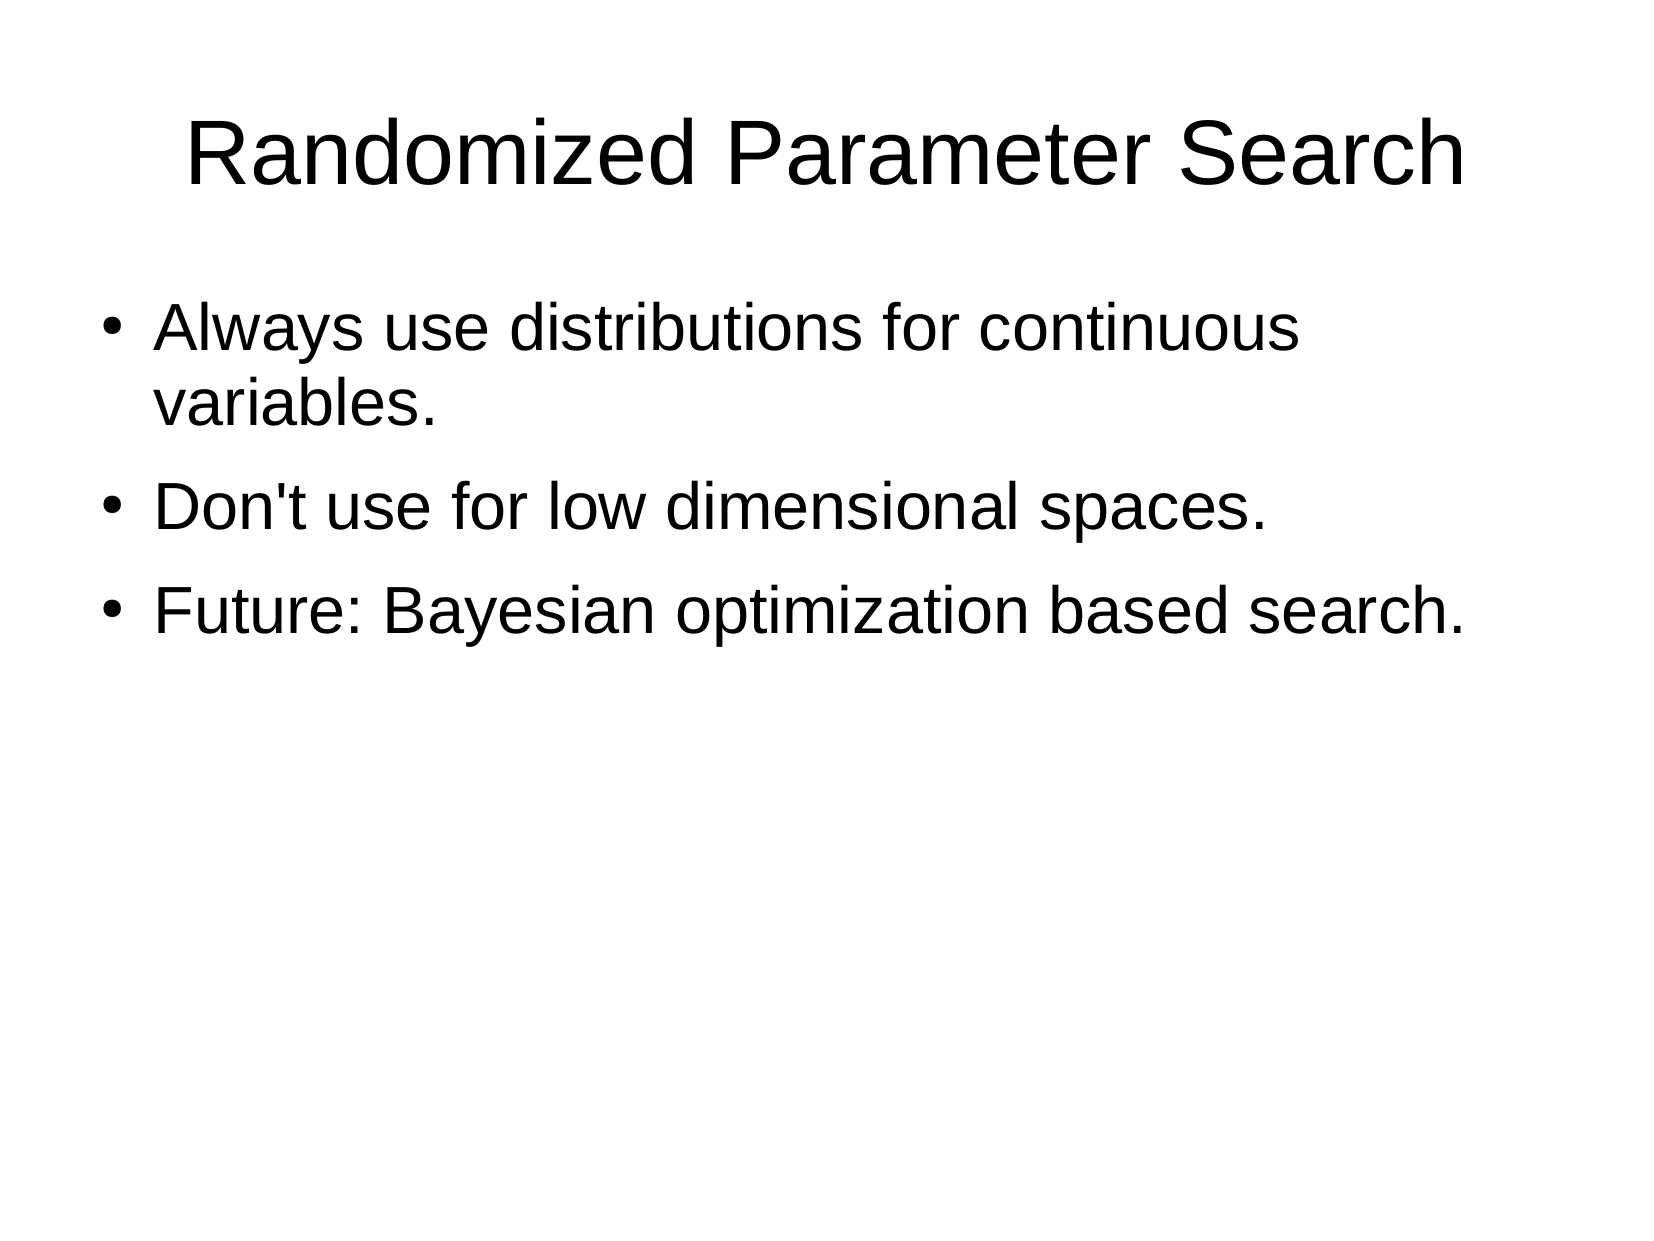

# Randomized Parameter Search
Always use distributions for continuous variables.
Don't use for low dimensional spaces.
Future: Bayesian optimization based search.